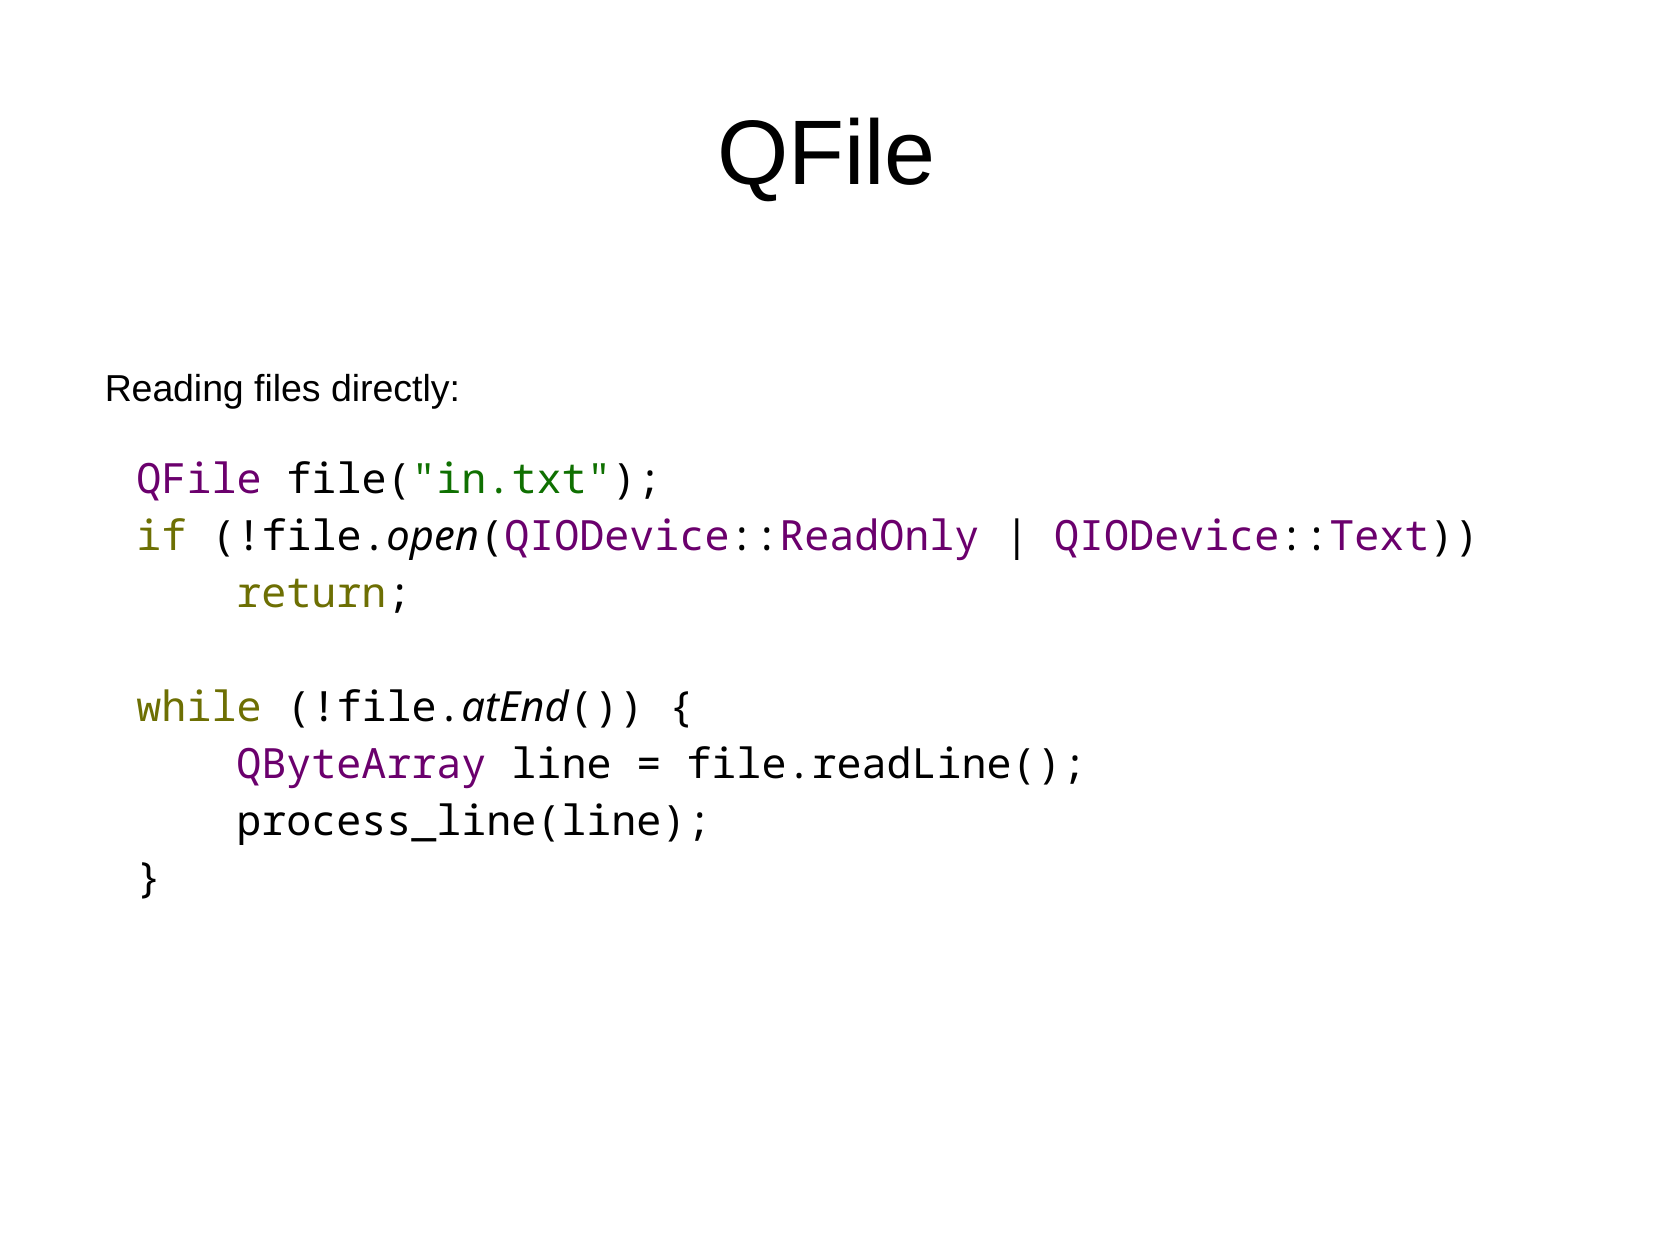

# QFile
Reading files directly:
QFile file("in.txt");
if (!file.open(QIODevice::ReadOnly | QIODevice::Text))
 return;
while (!file.atEnd()) {
 QByteArray line = file.readLine();
 process_line(line);
}